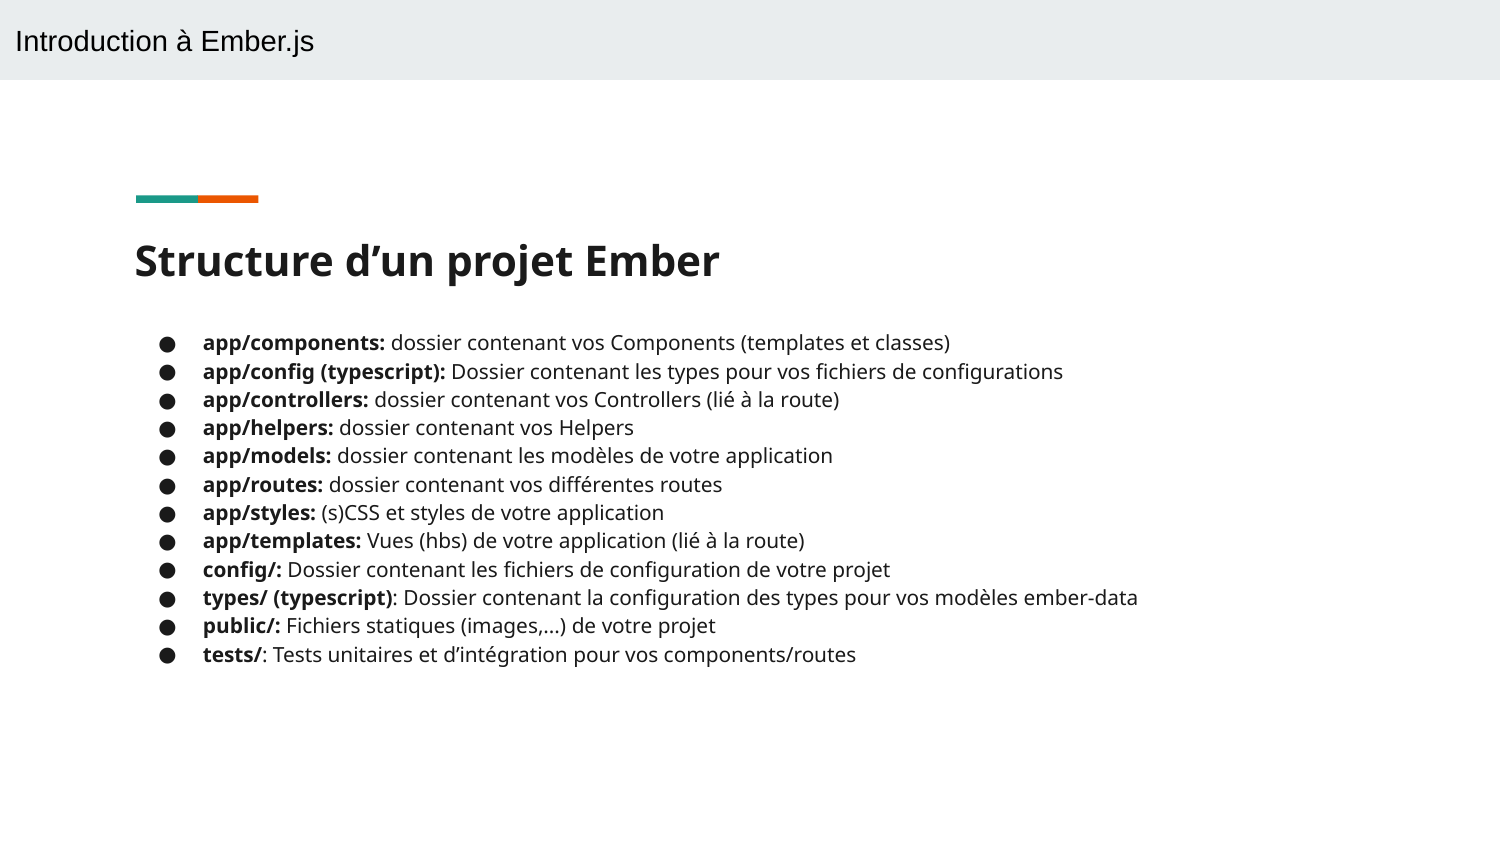

# Structure d’un projet Ember
app/components: dossier contenant vos Components (templates et classes)
app/config (typescript): Dossier contenant les types pour vos fichiers de configurations
app/controllers: dossier contenant vos Controllers (lié à la route)
app/helpers: dossier contenant vos Helpers
app/models: dossier contenant les modèles de votre application
app/routes: dossier contenant vos différentes routes
app/styles: (s)CSS et styles de votre application
app/templates: Vues (hbs) de votre application (lié à la route)
config/: Dossier contenant les fichiers de configuration de votre projet
types/ (typescript): Dossier contenant la configuration des types pour vos modèles ember-data
public/: Fichiers statiques (images,...) de votre projet
tests/: Tests unitaires et d’intégration pour vos components/routes